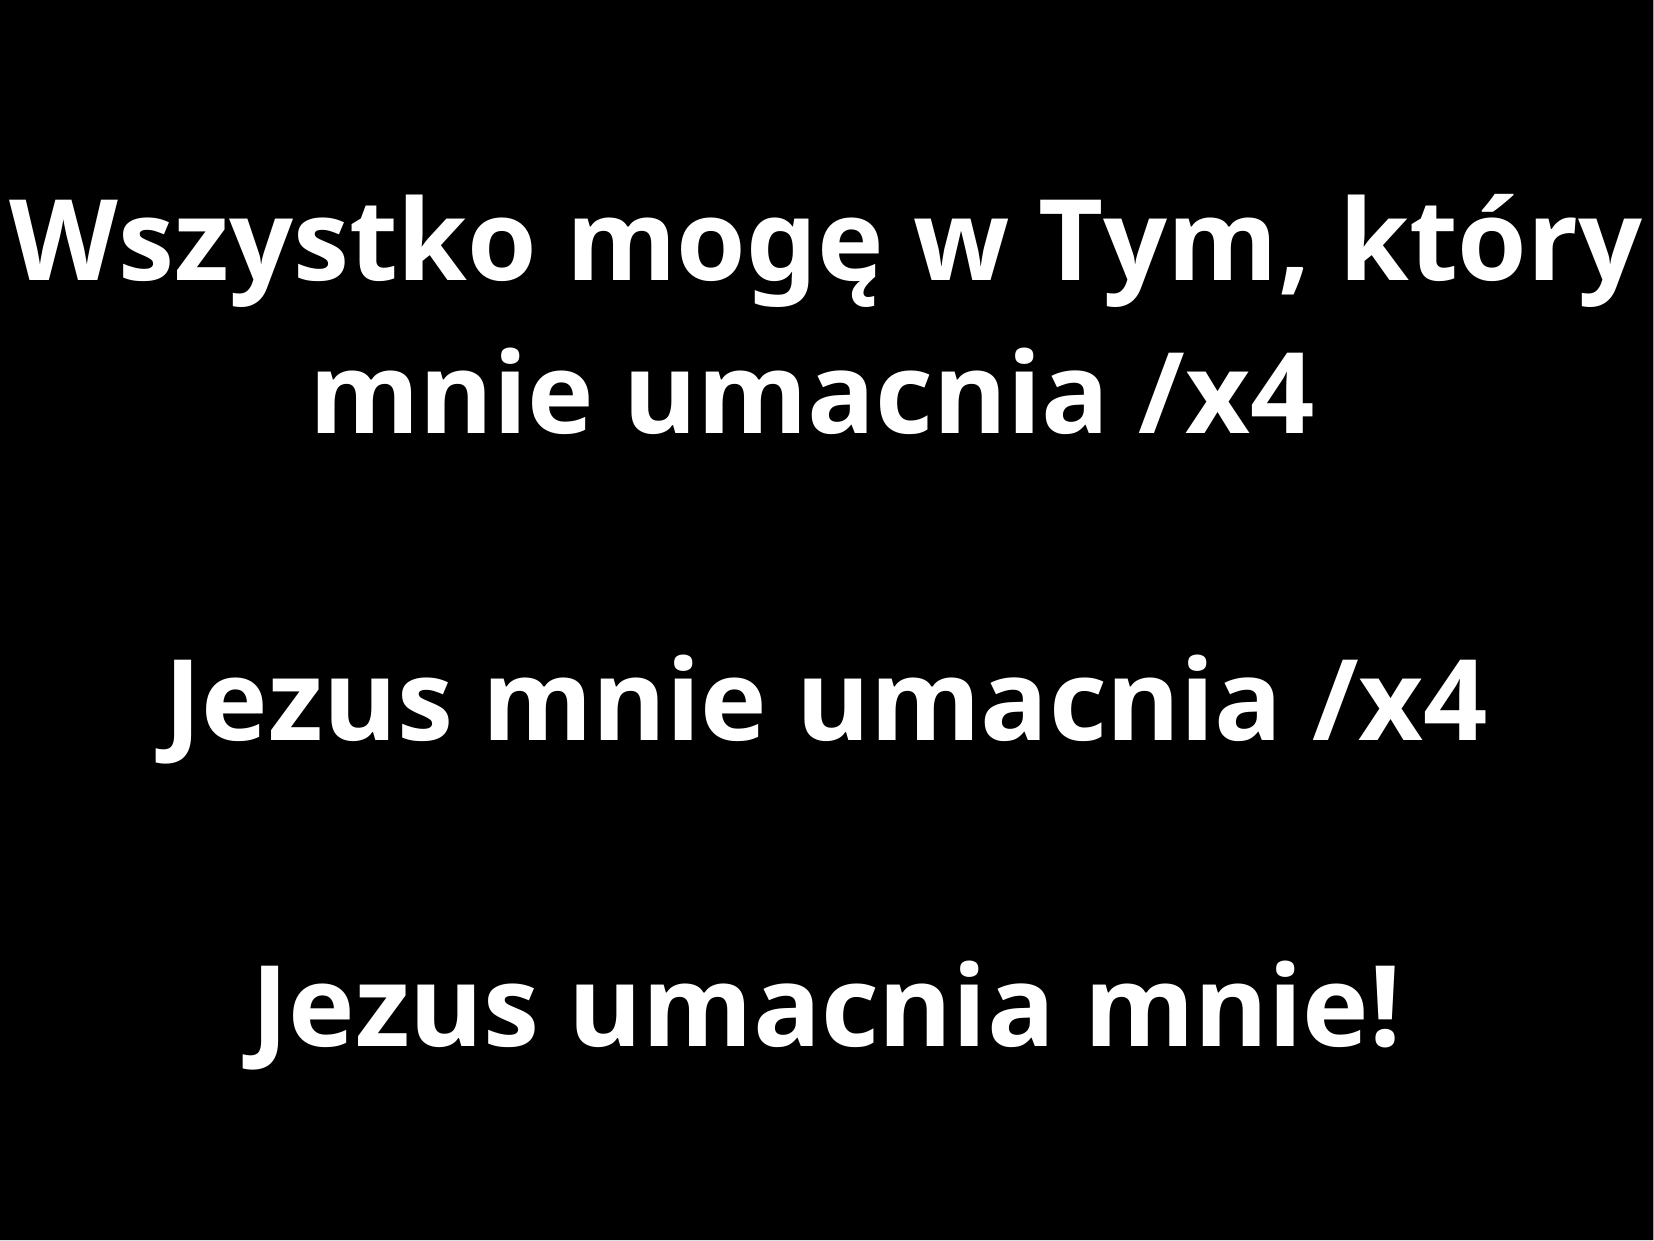

# Wszystko mogę w Tym, który mnie umacnia /x4 Jezus mnie umacnia /x4 Jezus umacnia mnie!